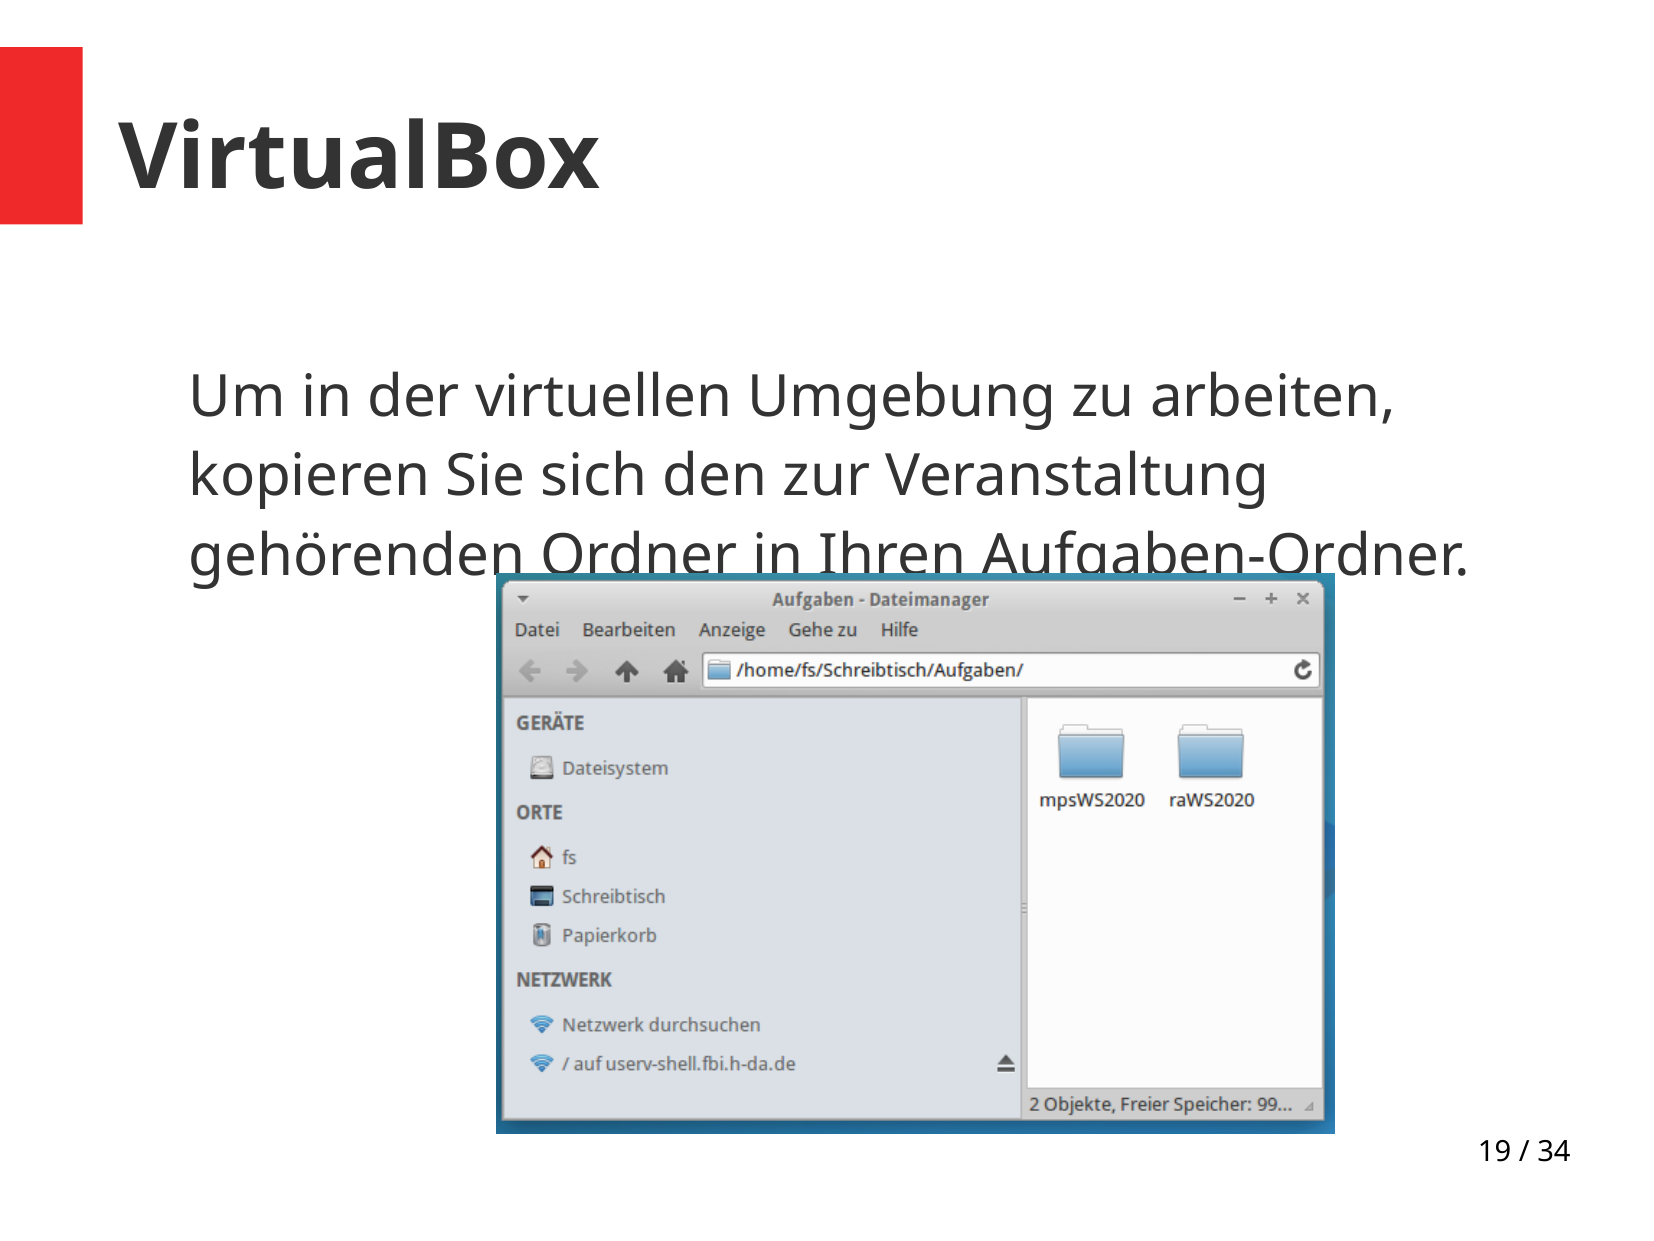

# VirtualBox
Um in der virtuellen Umgebung zu arbeiten, kopieren Sie sich den zur Veranstaltung gehörenden Ordner in Ihren Aufgaben-Ordner.
19